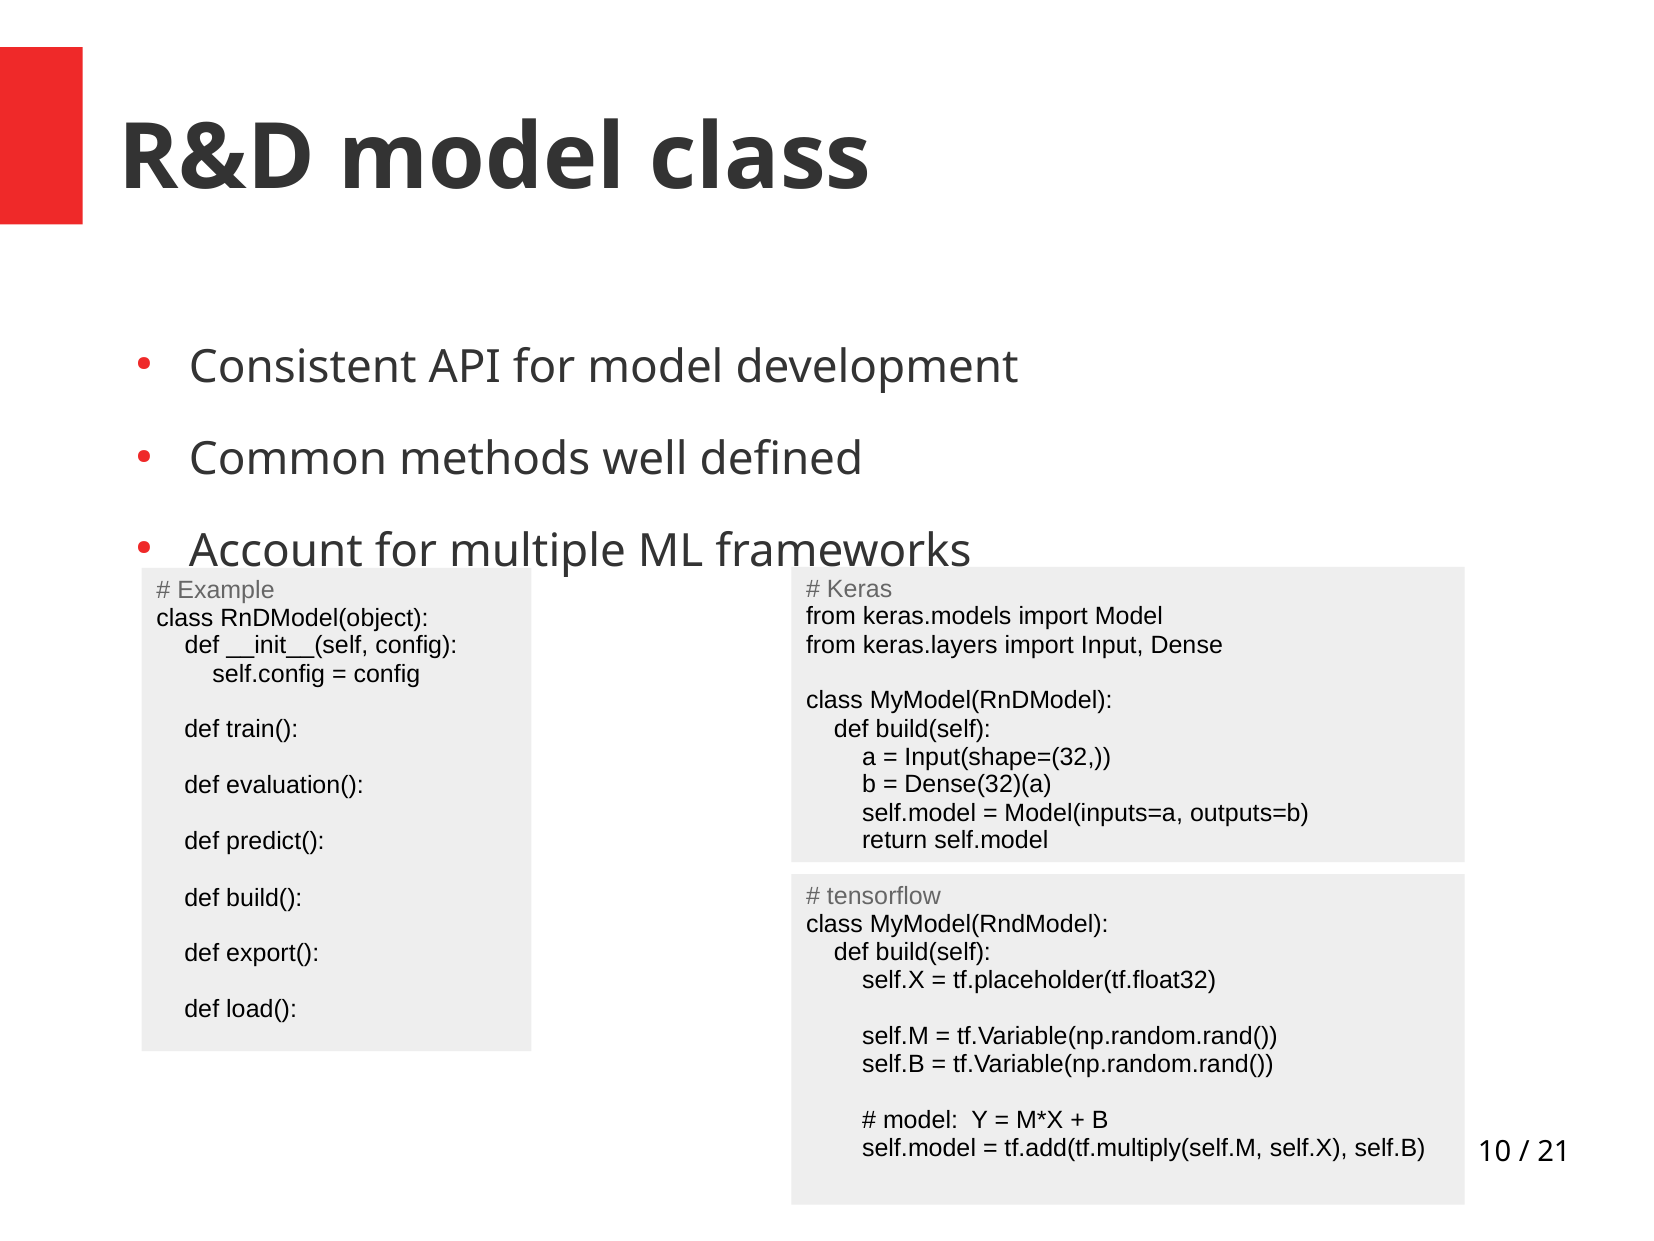

# R&D model class
Consistent API for model development
Common methods well defined
Account for multiple ML frameworks
# Keras from keras.models import Model
from keras.layers import Input, Dense
class MyModel(RnDModel):
 def build(self):
 a = Input(shape=(32,))
 b = Dense(32)(a)
 self.model = Model(inputs=a, outputs=b)
 return self.model
# Example
class RnDModel(object):
 def __init__(self, config):
 self.config = config
 def train():
 def evaluation():
 def predict():
 def build():
 def export():
 def load():
# tensorflow
class MyModel(RndModel):
 def build(self):
 self.X = tf.placeholder(tf.float32)
 self.M = tf.Variable(np.random.rand())
 self.B = tf.Variable(np.random.rand())
 # model: Y = M*X + B
 self.model = tf.add(tf.multiply(self.M, self.X), self.B)
10